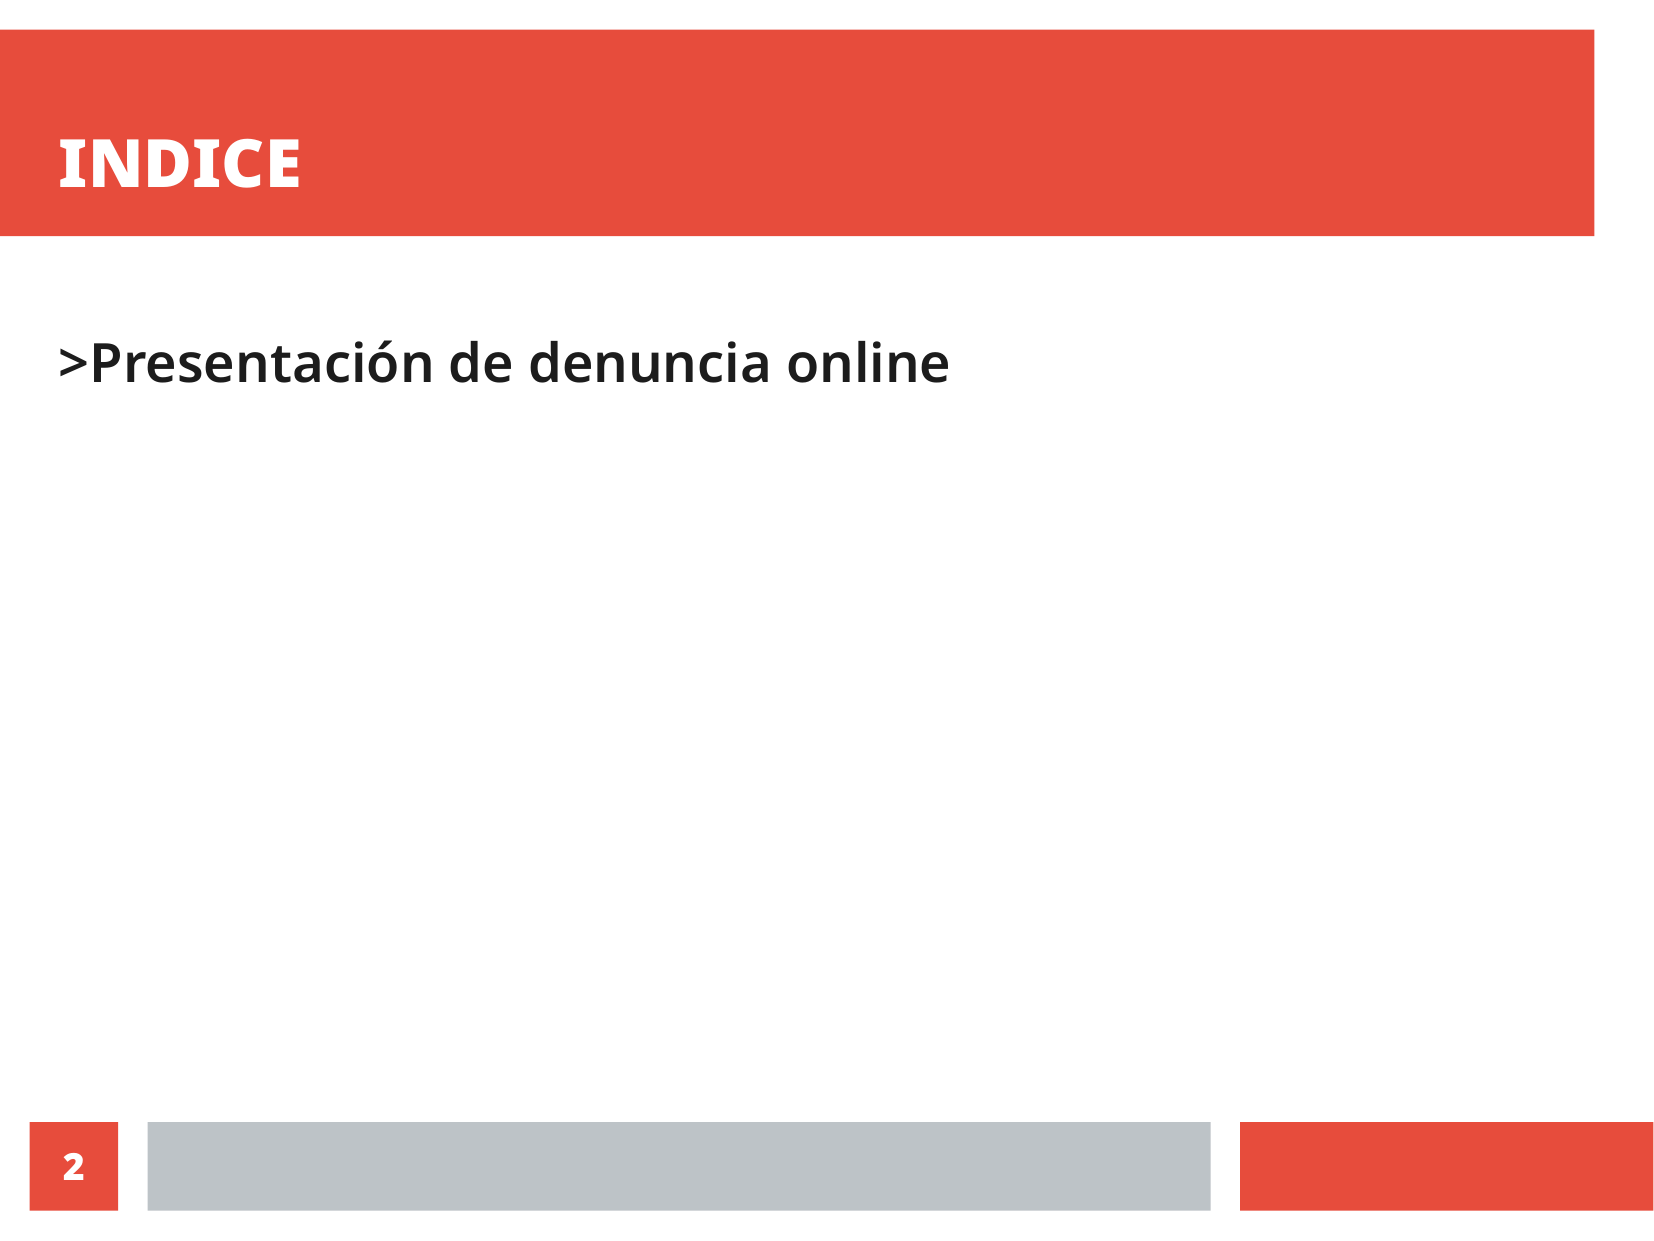

# INDICE
>Presentación de denuncia online
2